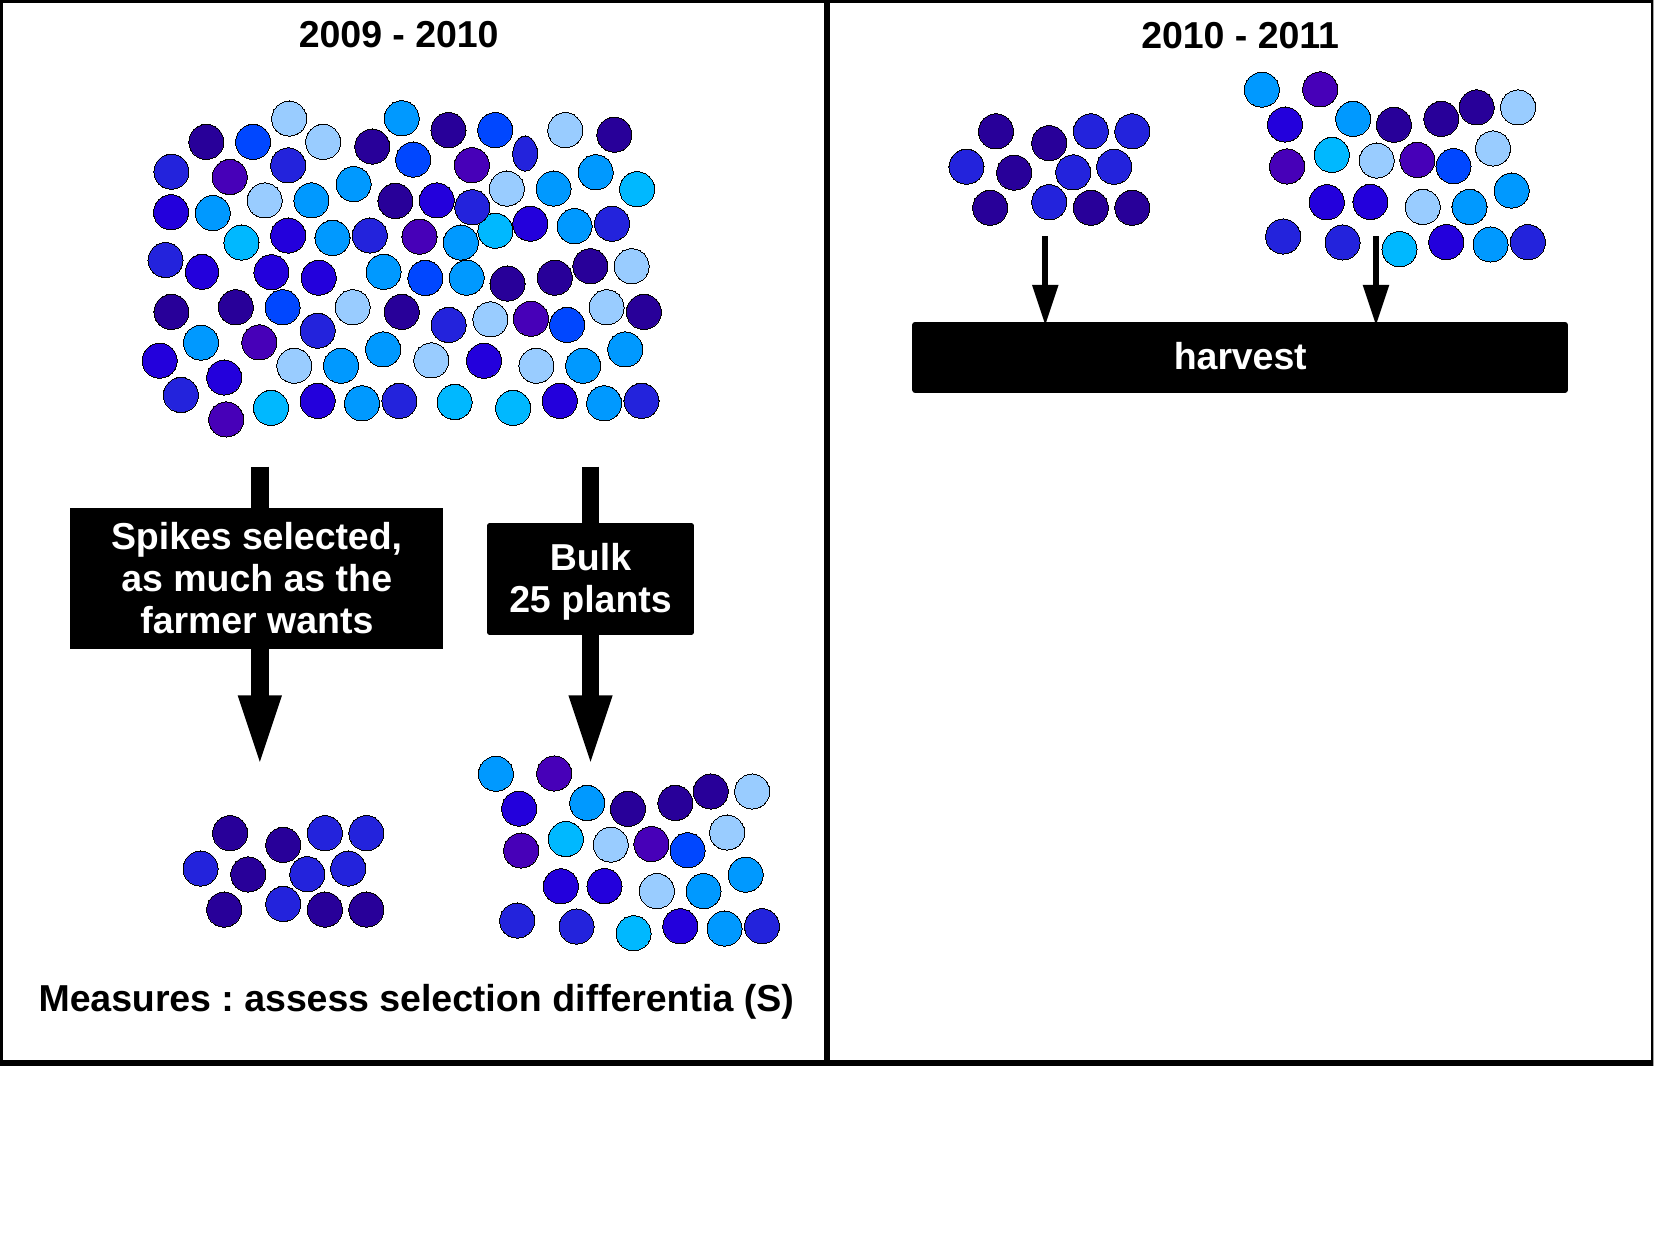

2009 - 2010
2010 - 2011
harvest
Spikes selected, as much as the farmer wants
Bulk
25 plants
Bulk
25 plants
Measures : assess selection differentia (S)